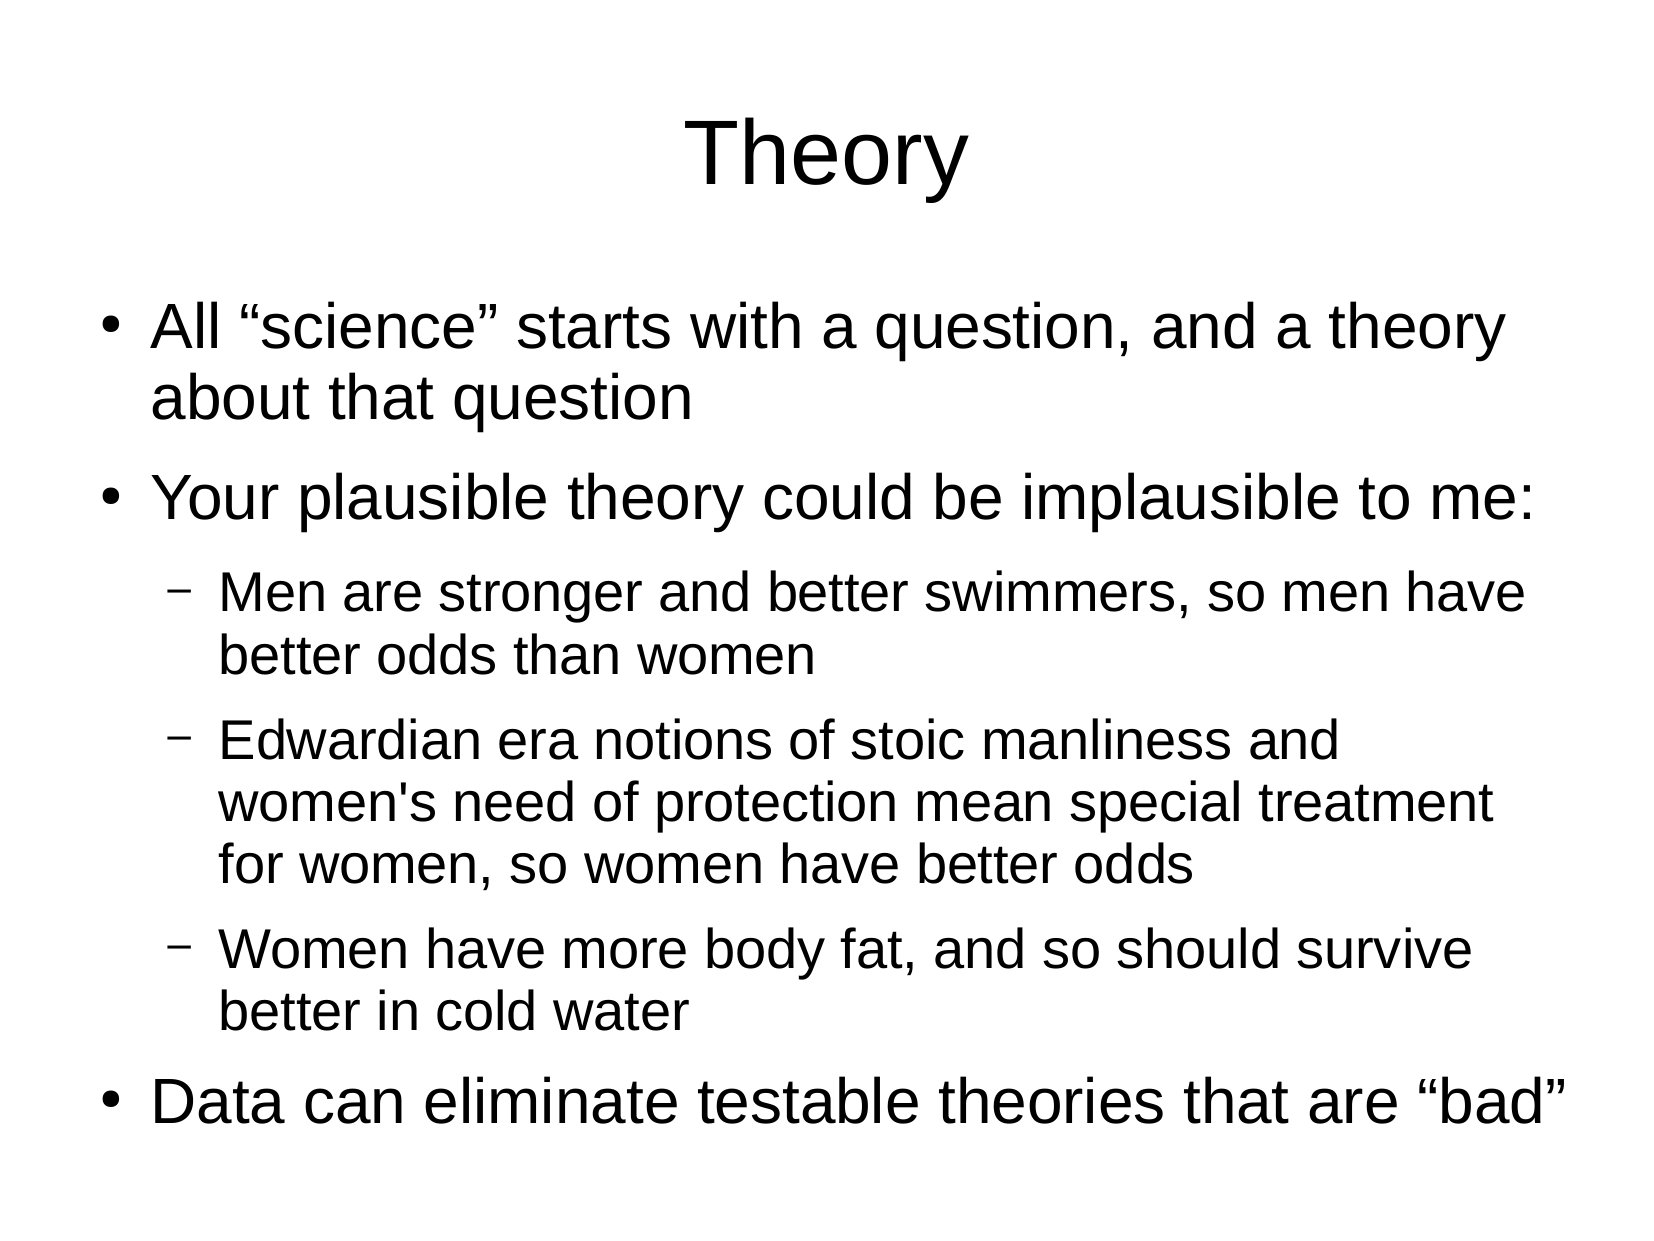

# Theory
All “science” starts with a question, and a theory about that question
Your plausible theory could be implausible to me:
Men are stronger and better swimmers, so men have better odds than women
Edwardian era notions of stoic manliness and women's need of protection mean special treatment for women, so women have better odds
Women have more body fat, and so should survive better in cold water
Data can eliminate testable theories that are “bad”